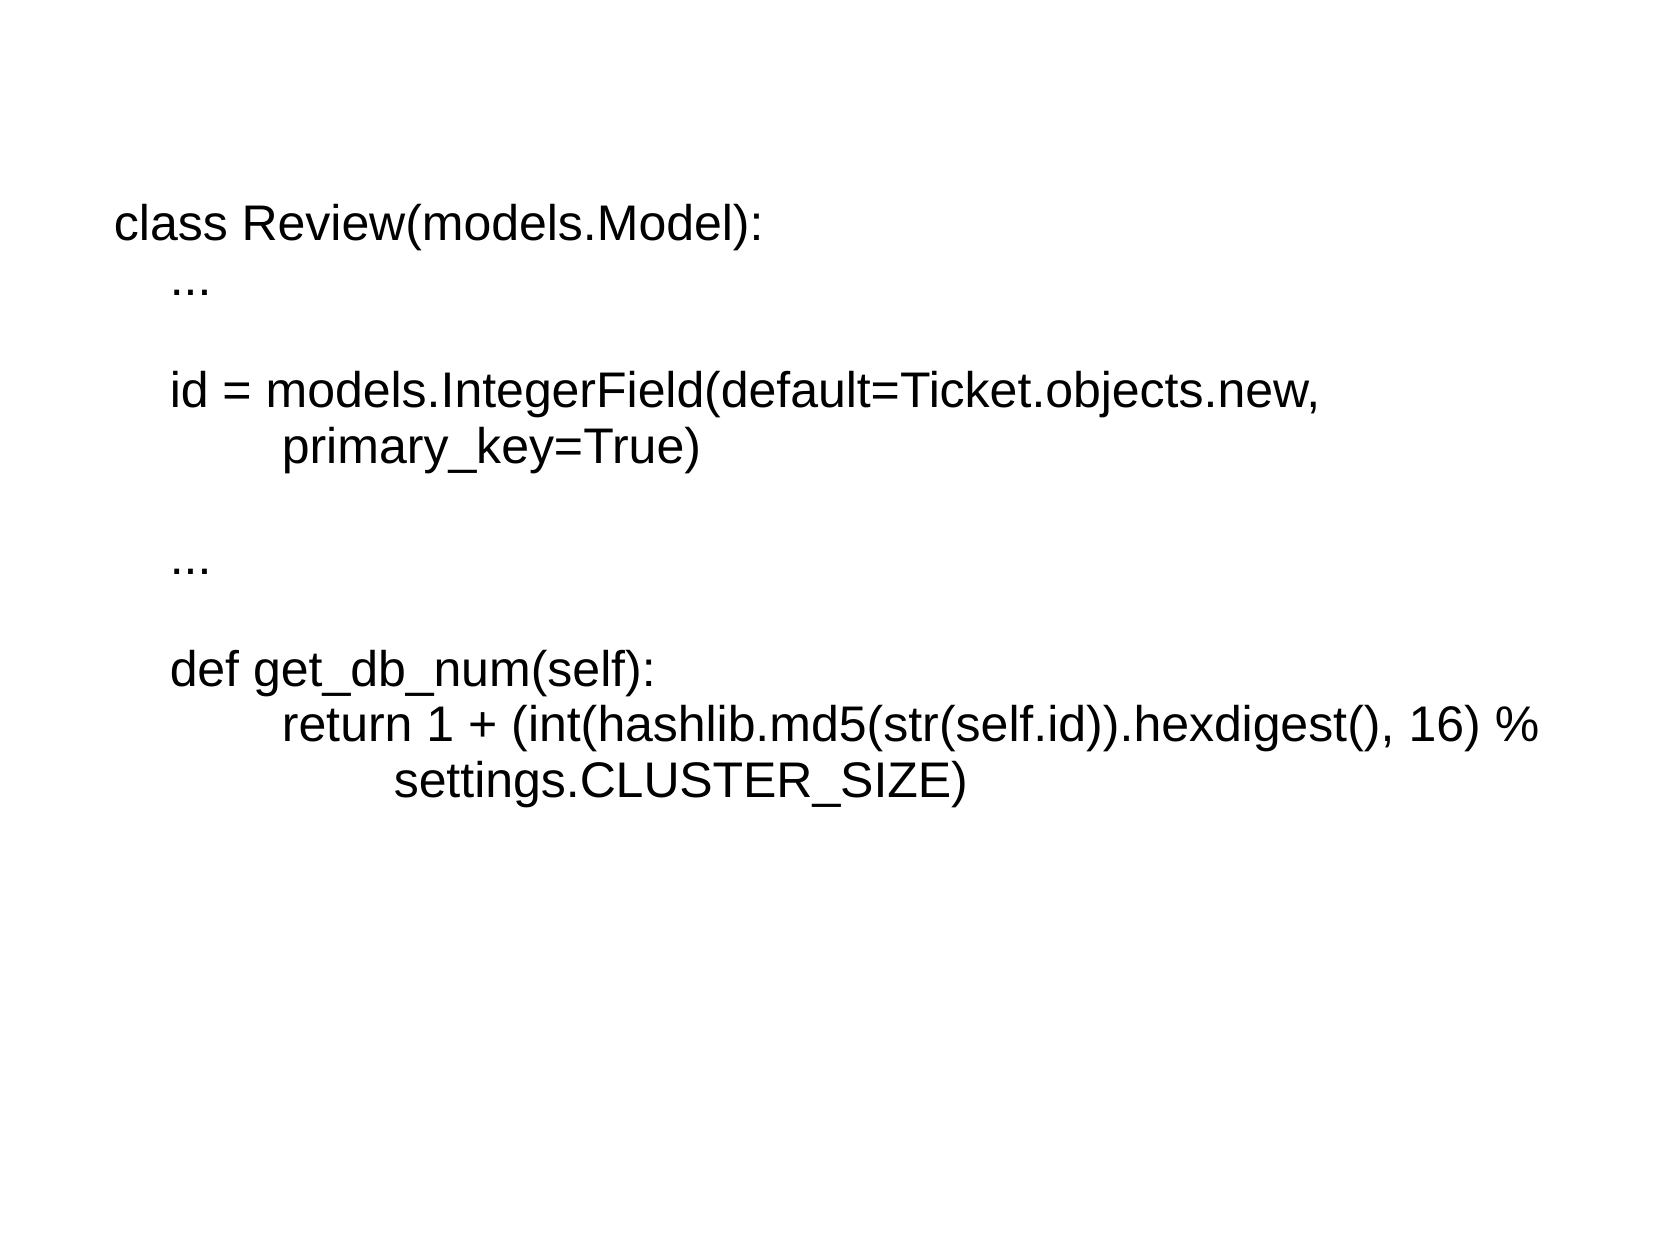

class Review(models.Model):
 ...
 id = models.IntegerField(default=Ticket.objects.new,
 primary_key=True)
 ...
 def get_db_num(self):
 return 1 + (int(hashlib.md5(str(self.id)).hexdigest(), 16) %
 settings.CLUSTER_SIZE)